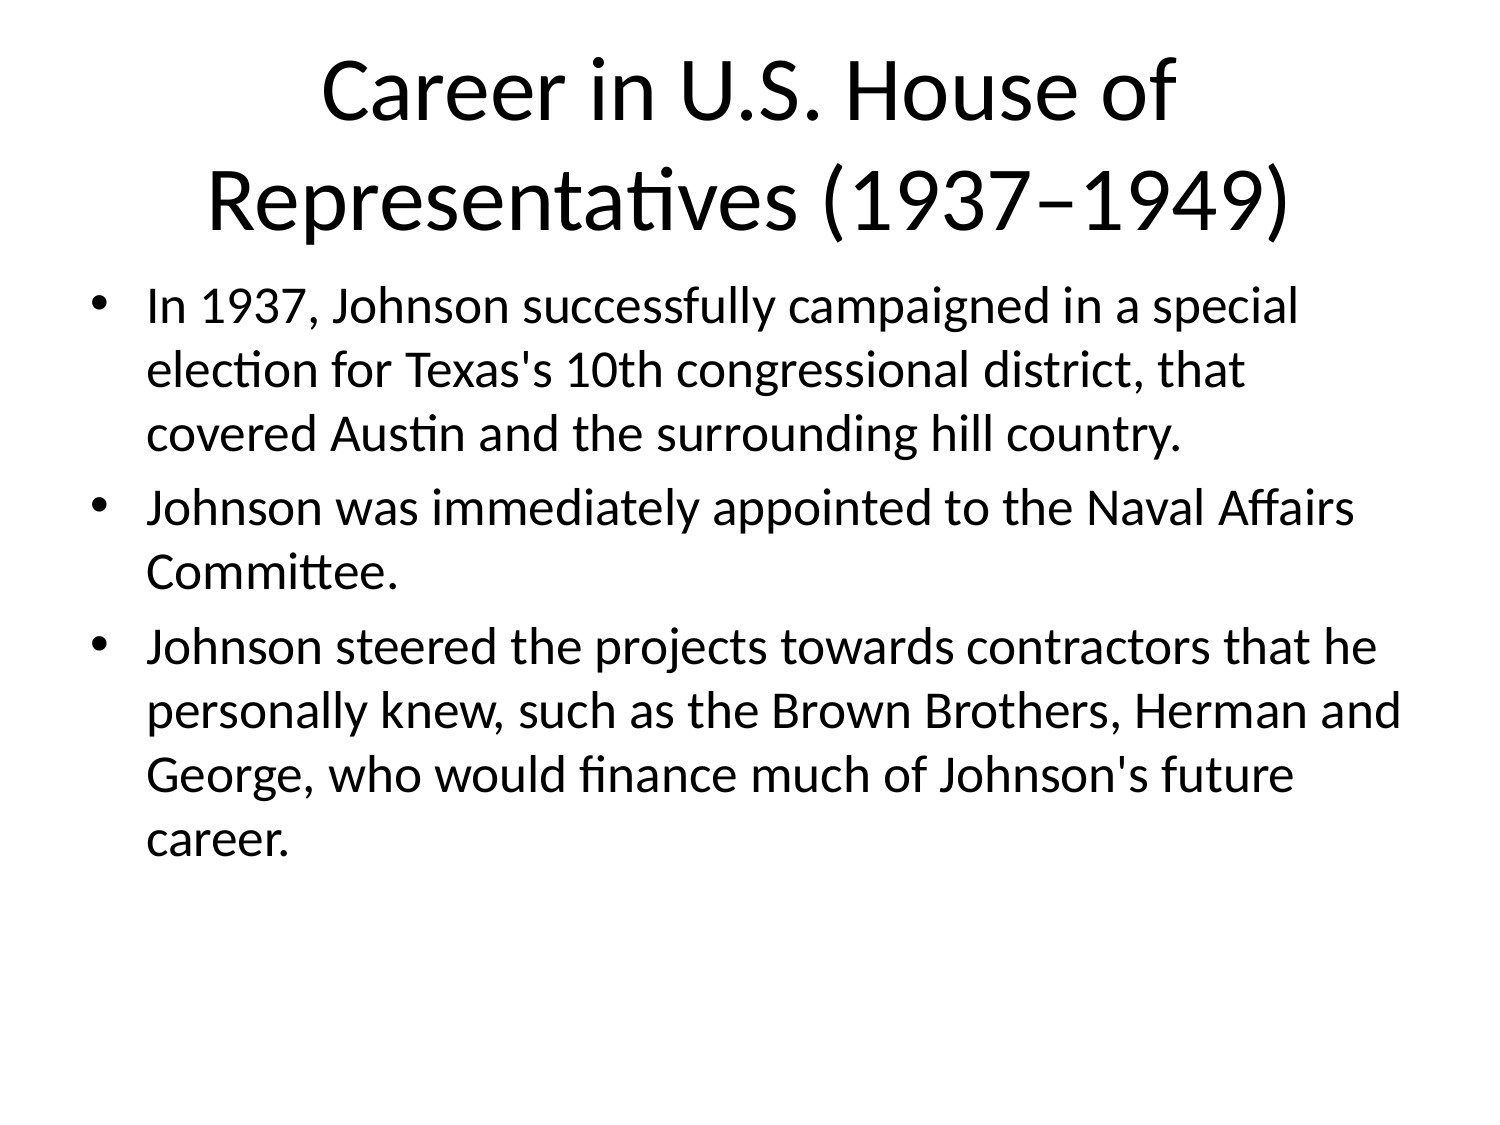

# Career in U.S. House of Representatives (1937–1949)
In 1937, Johnson successfully campaigned in a special election for Texas's 10th congressional district, that covered Austin and the surrounding hill country.
Johnson was immediately appointed to the Naval Affairs Committee.
Johnson steered the projects towards contractors that he personally knew, such as the Brown Brothers, Herman and George, who would finance much of Johnson's future career.